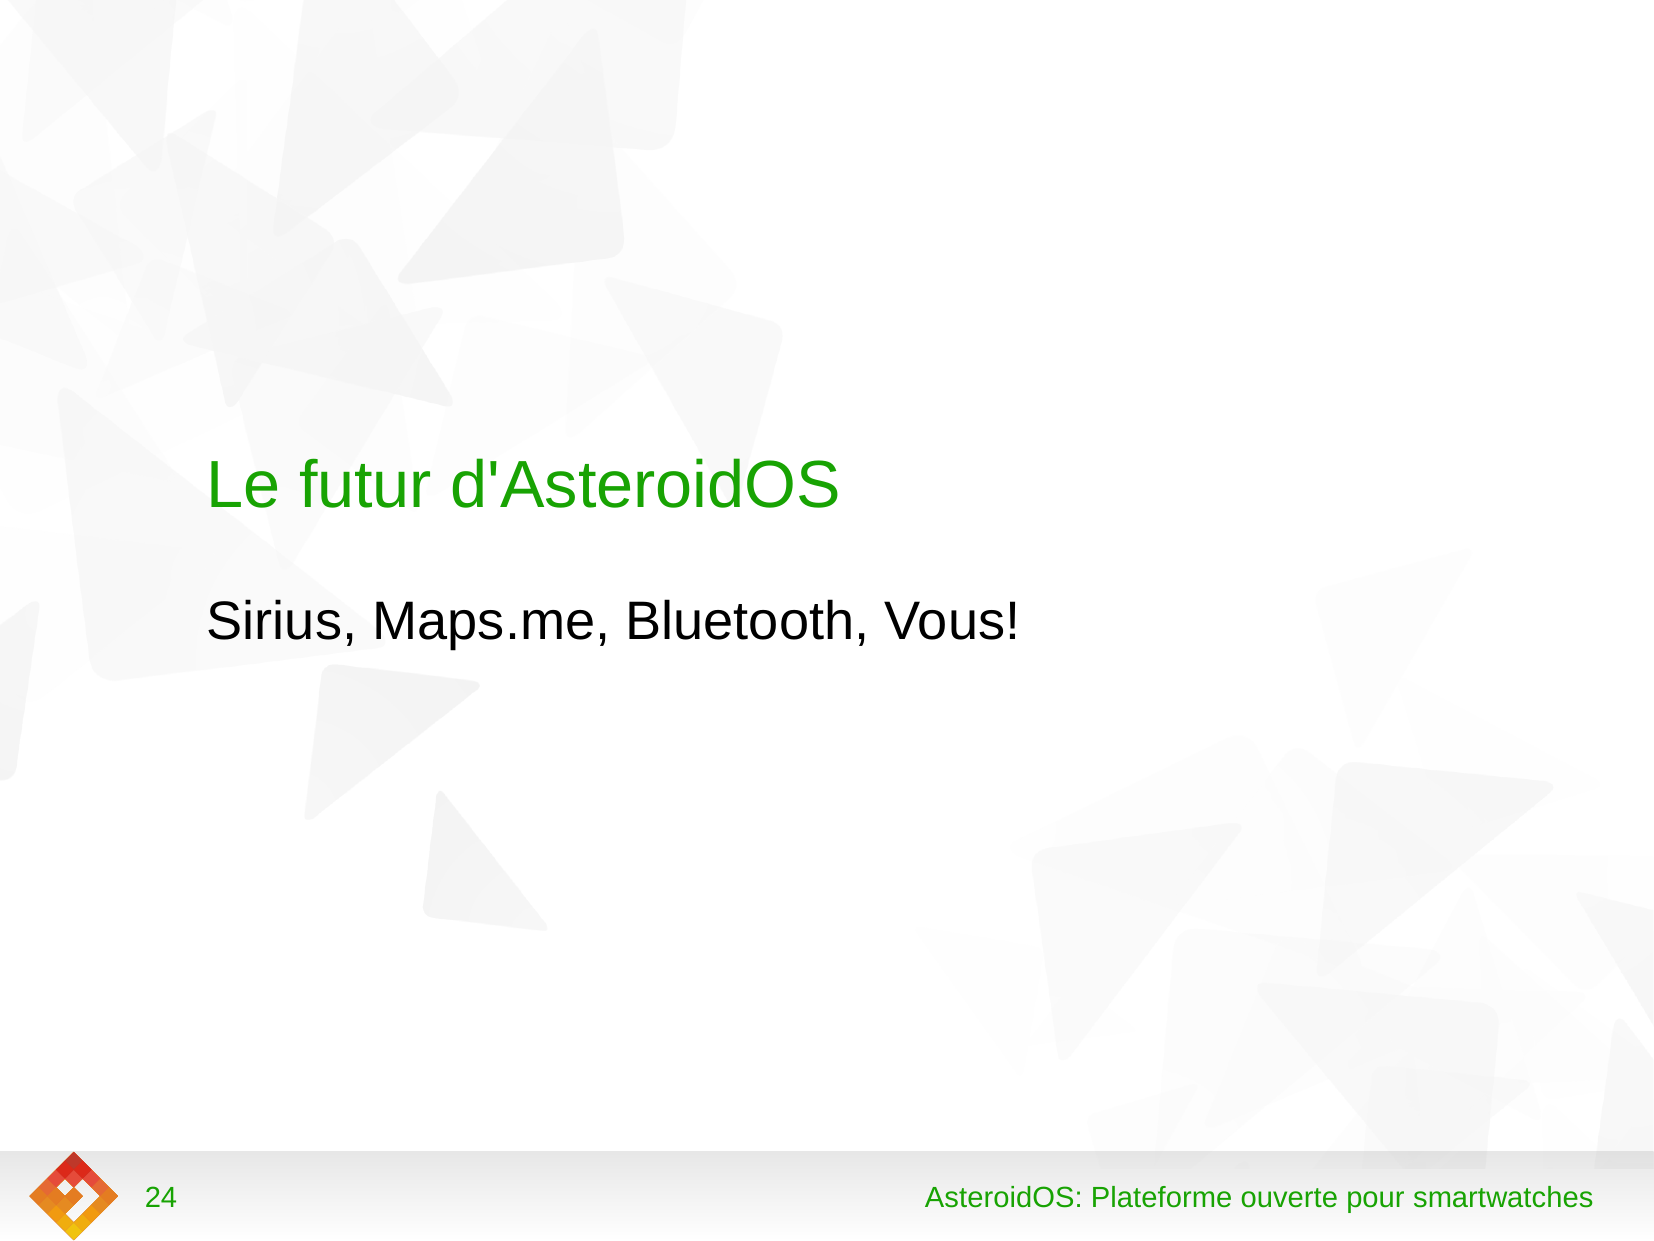

# Le futur d'AsteroidOS
Sirius, Maps.me, Bluetooth, Vous!
24
AsteroidOS: Plateforme ouverte pour smartwatches